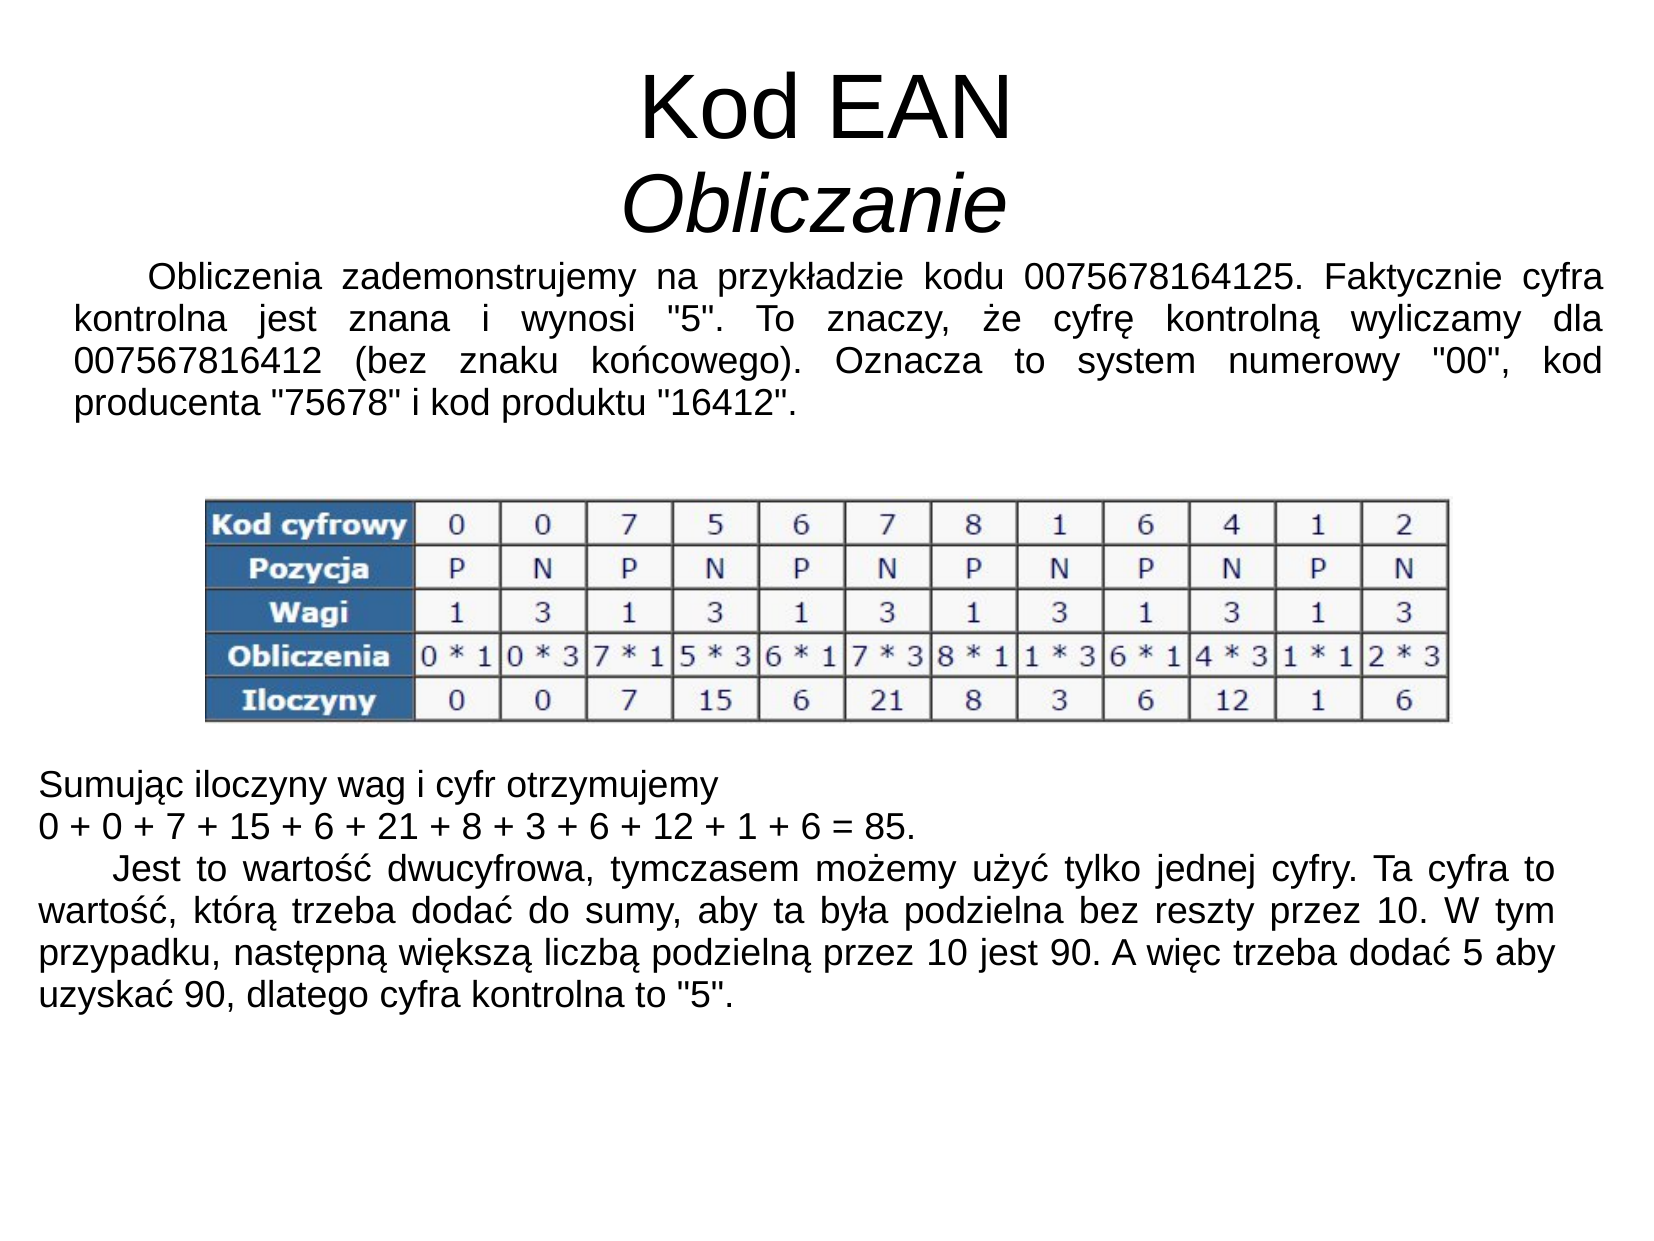

# Kod EAN Obliczanie
	Obliczenia zademonstrujemy na przykładzie kodu 0075678164125. Faktycznie cyfra kontrolna jest znana i wynosi "5". To znaczy, że cyfrę kontrolną wyliczamy dla 007567816412 (bez znaku końcowego). Oznacza to system numerowy "00", kod producenta "75678" i kod produktu "16412".
Sumując iloczyny wag i cyfr otrzymujemy
0 + 0 + 7 + 15 + 6 + 21 + 8 + 3 + 6 + 12 + 1 + 6 = 85.
	Jest to wartość dwucyfrowa, tymczasem możemy użyć tylko jednej cyfry. Ta cyfra to wartość, którą trzeba dodać do sumy, aby ta była podzielna bez reszty przez 10. W tym przypadku, następną większą liczbą podzielną przez 10 jest 90. A więc trzeba dodać 5 aby uzyskać 90, dlatego cyfra kontrolna to "5".